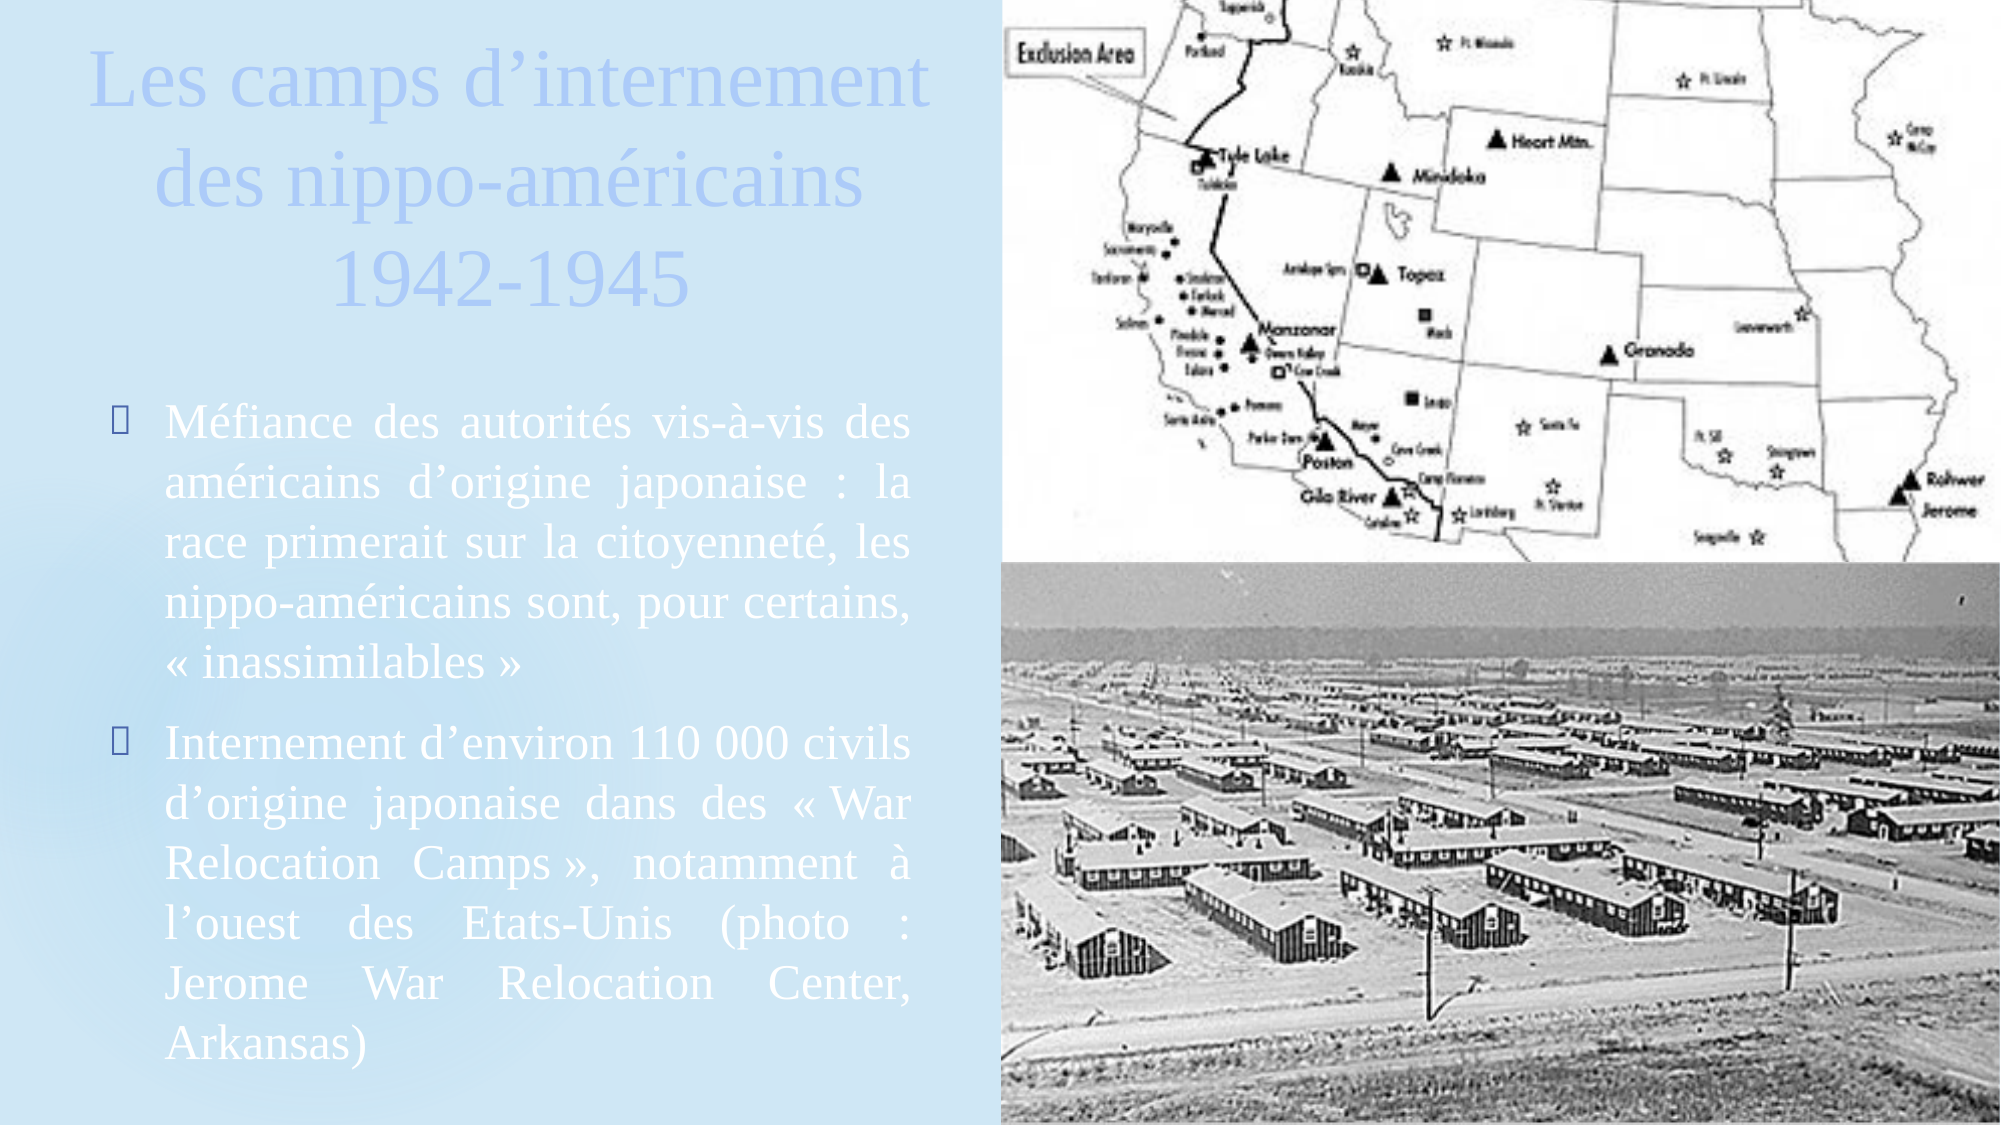

# Les camps d’internement des nippo-américains 1942-1945
Méfiance des autorités vis-à-vis des américains d’origine japonaise : la race primerait sur la citoyenneté, les nippo-américains sont, pour certains, « inassimilables »
Internement d’environ 110 000 civils d’origine japonaise dans des « War Relocation Camps », notamment à l’ouest des Etats-Unis (photo : Jerome War Relocation Center, Arkansas)